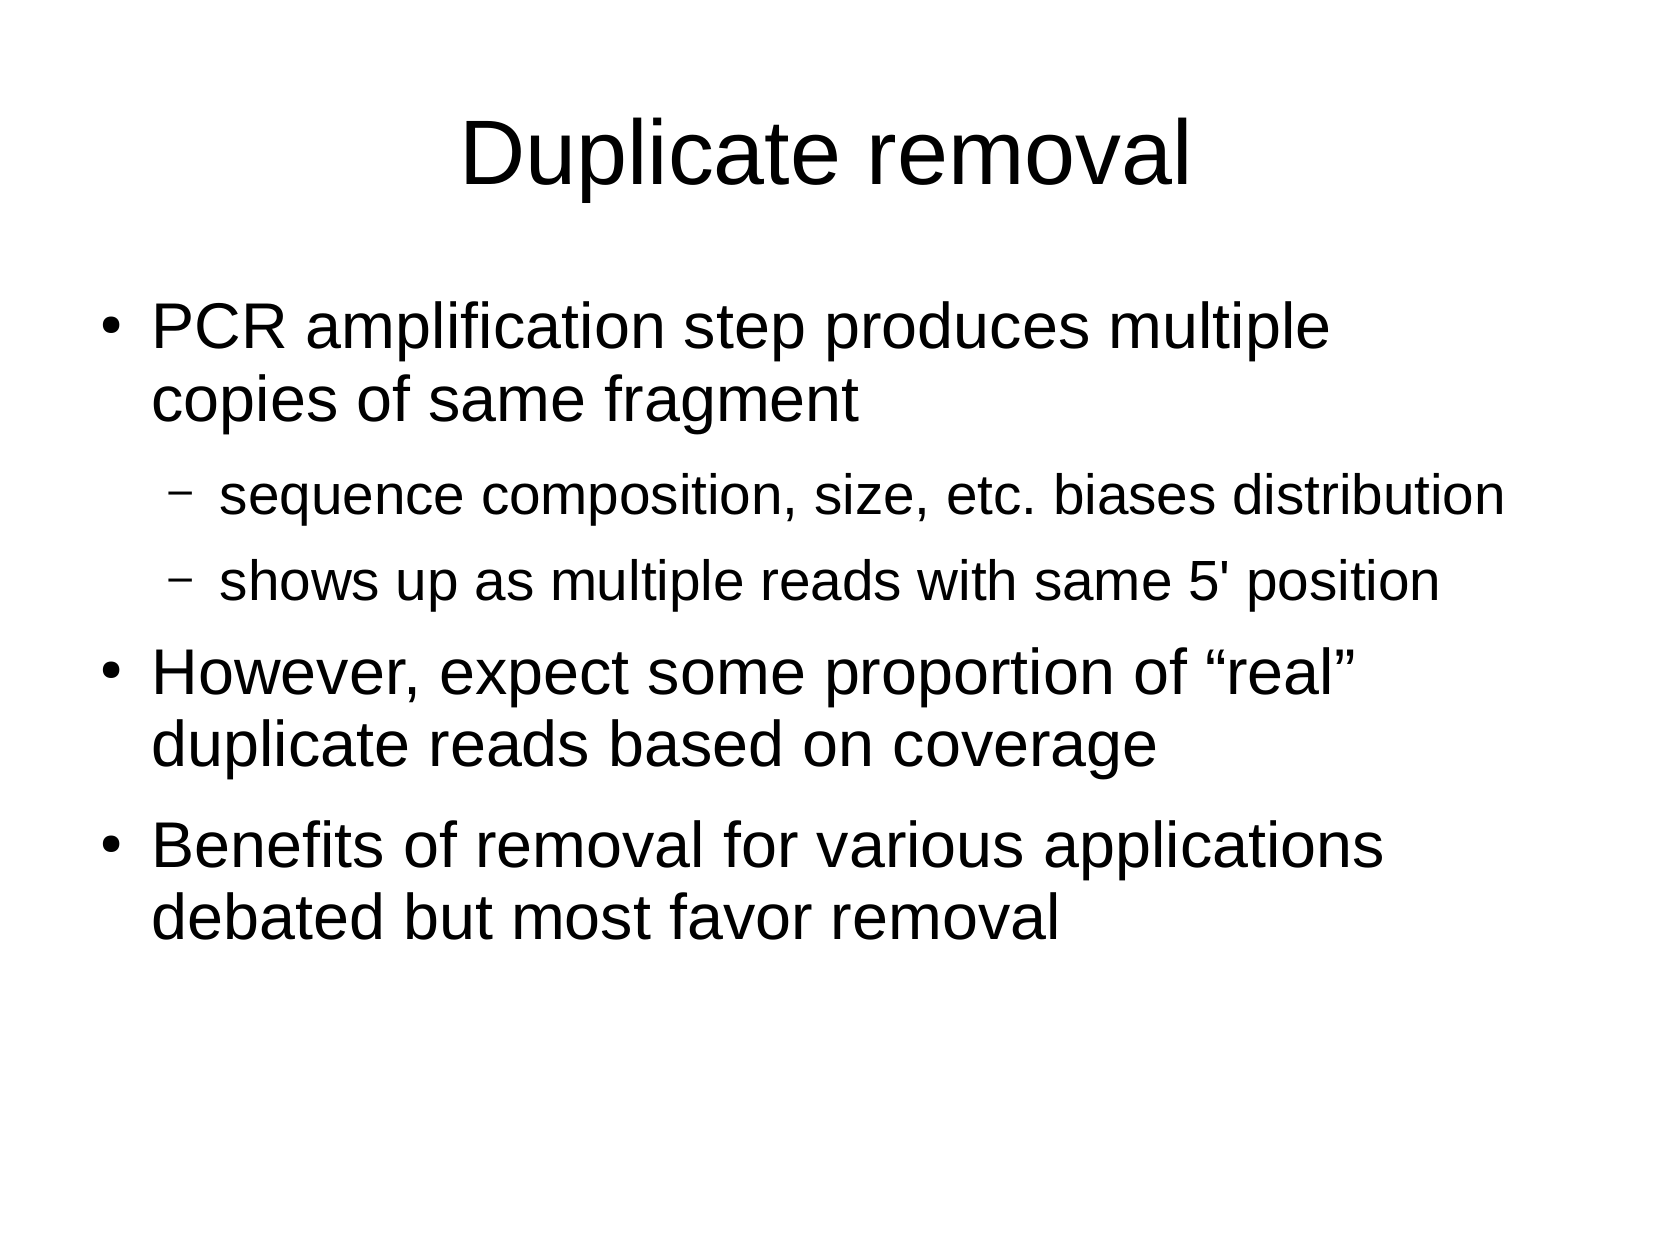

# Duplicate removal
PCR amplification step produces multiple copies of same fragment
sequence composition, size, etc. biases distribution
shows up as multiple reads with same 5' position
However, expect some proportion of “real” duplicate reads based on coverage
Benefits of removal for various applications debated but most favor removal